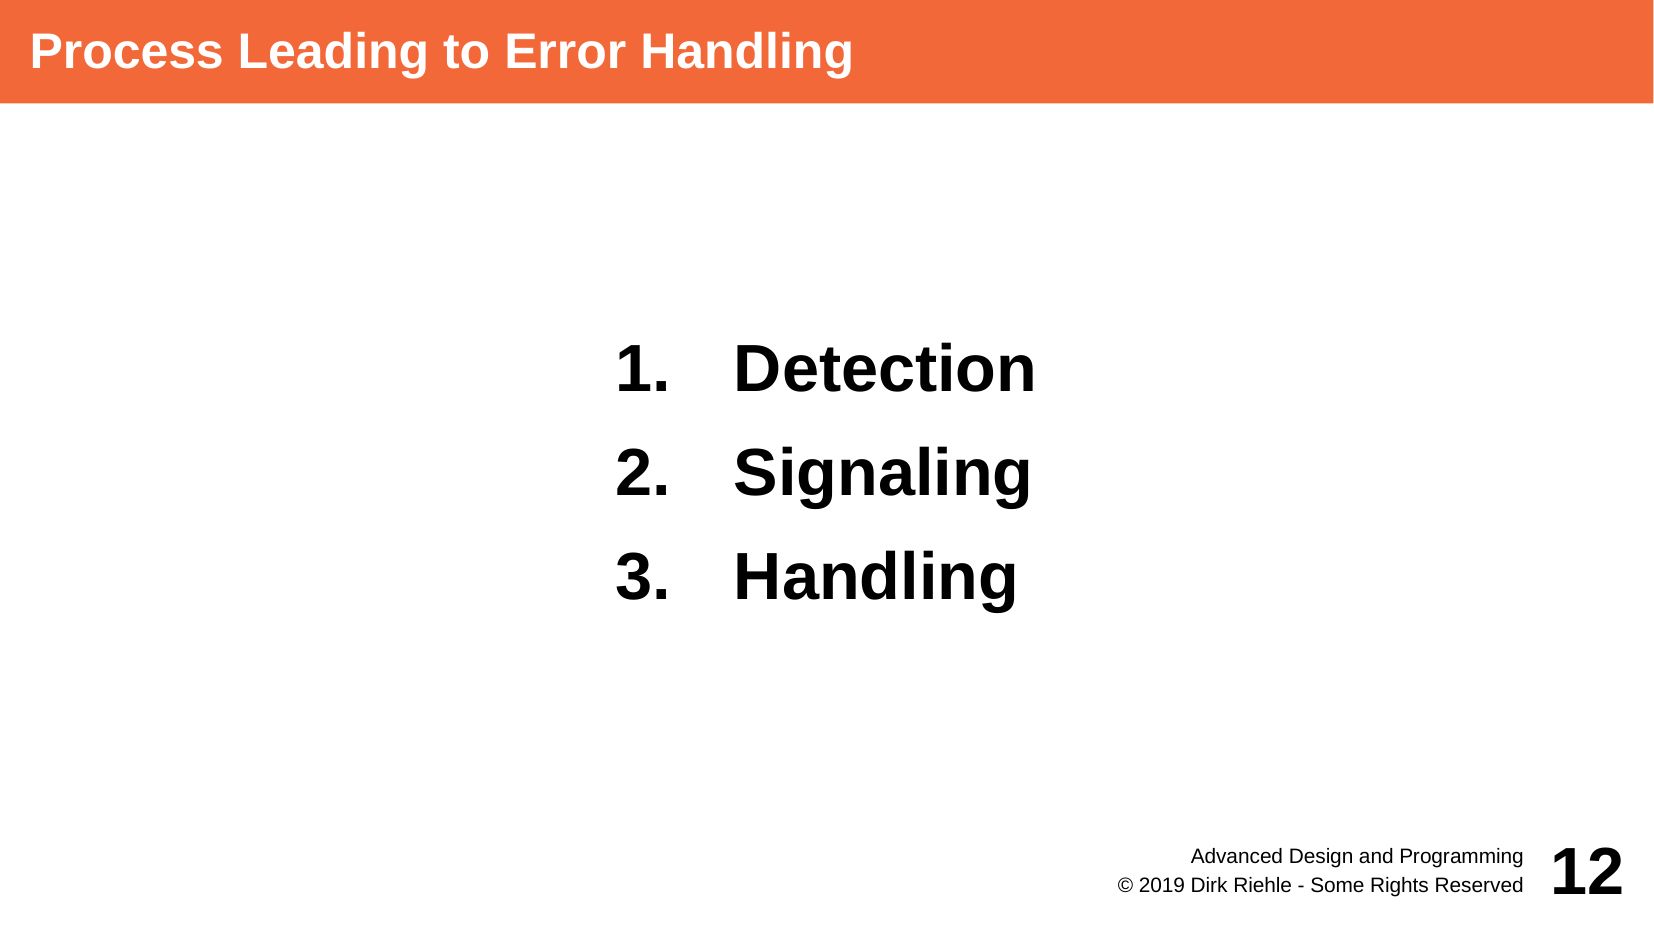

# Process Leading to Error Handling
Detection
Signaling
Handling
Advanced Design and Programming
12
© 2019 Dirk Riehle - Some Rights Reserved